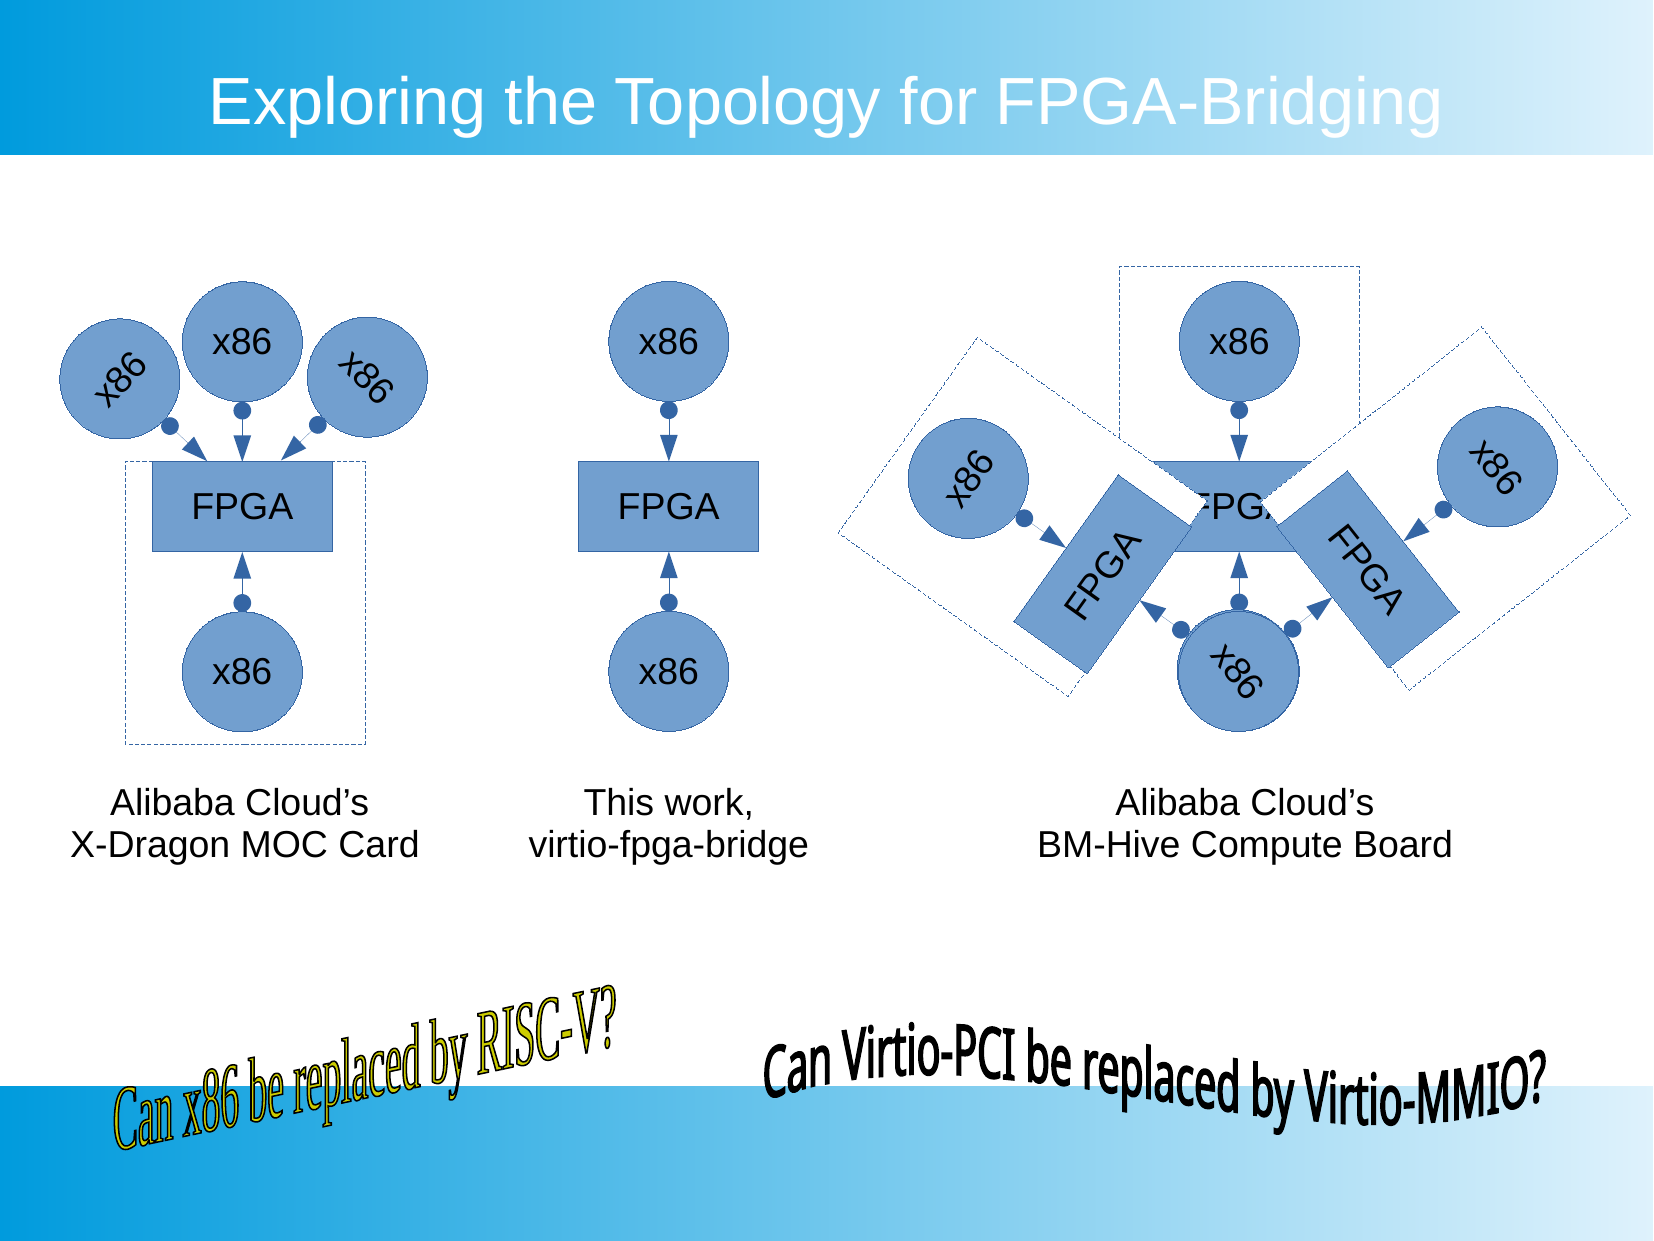

# Exploring the Topology for FPGA-Bridging
x86
FPGA
x86
x86
FPGA
x86
x86
x86
x86
FPGA
x86
x86
FPGA
x86
x86
FPGA
x86
Alibaba Cloud’s
X-Dragon MOC Card
This work,
virtio-fpga-bridge
Alibaba Cloud’s
BM-Hive Compute Board
Can x86 be replaced by RISC-V?
Can Virtio-PCI be replaced by Virtio-MMIO?